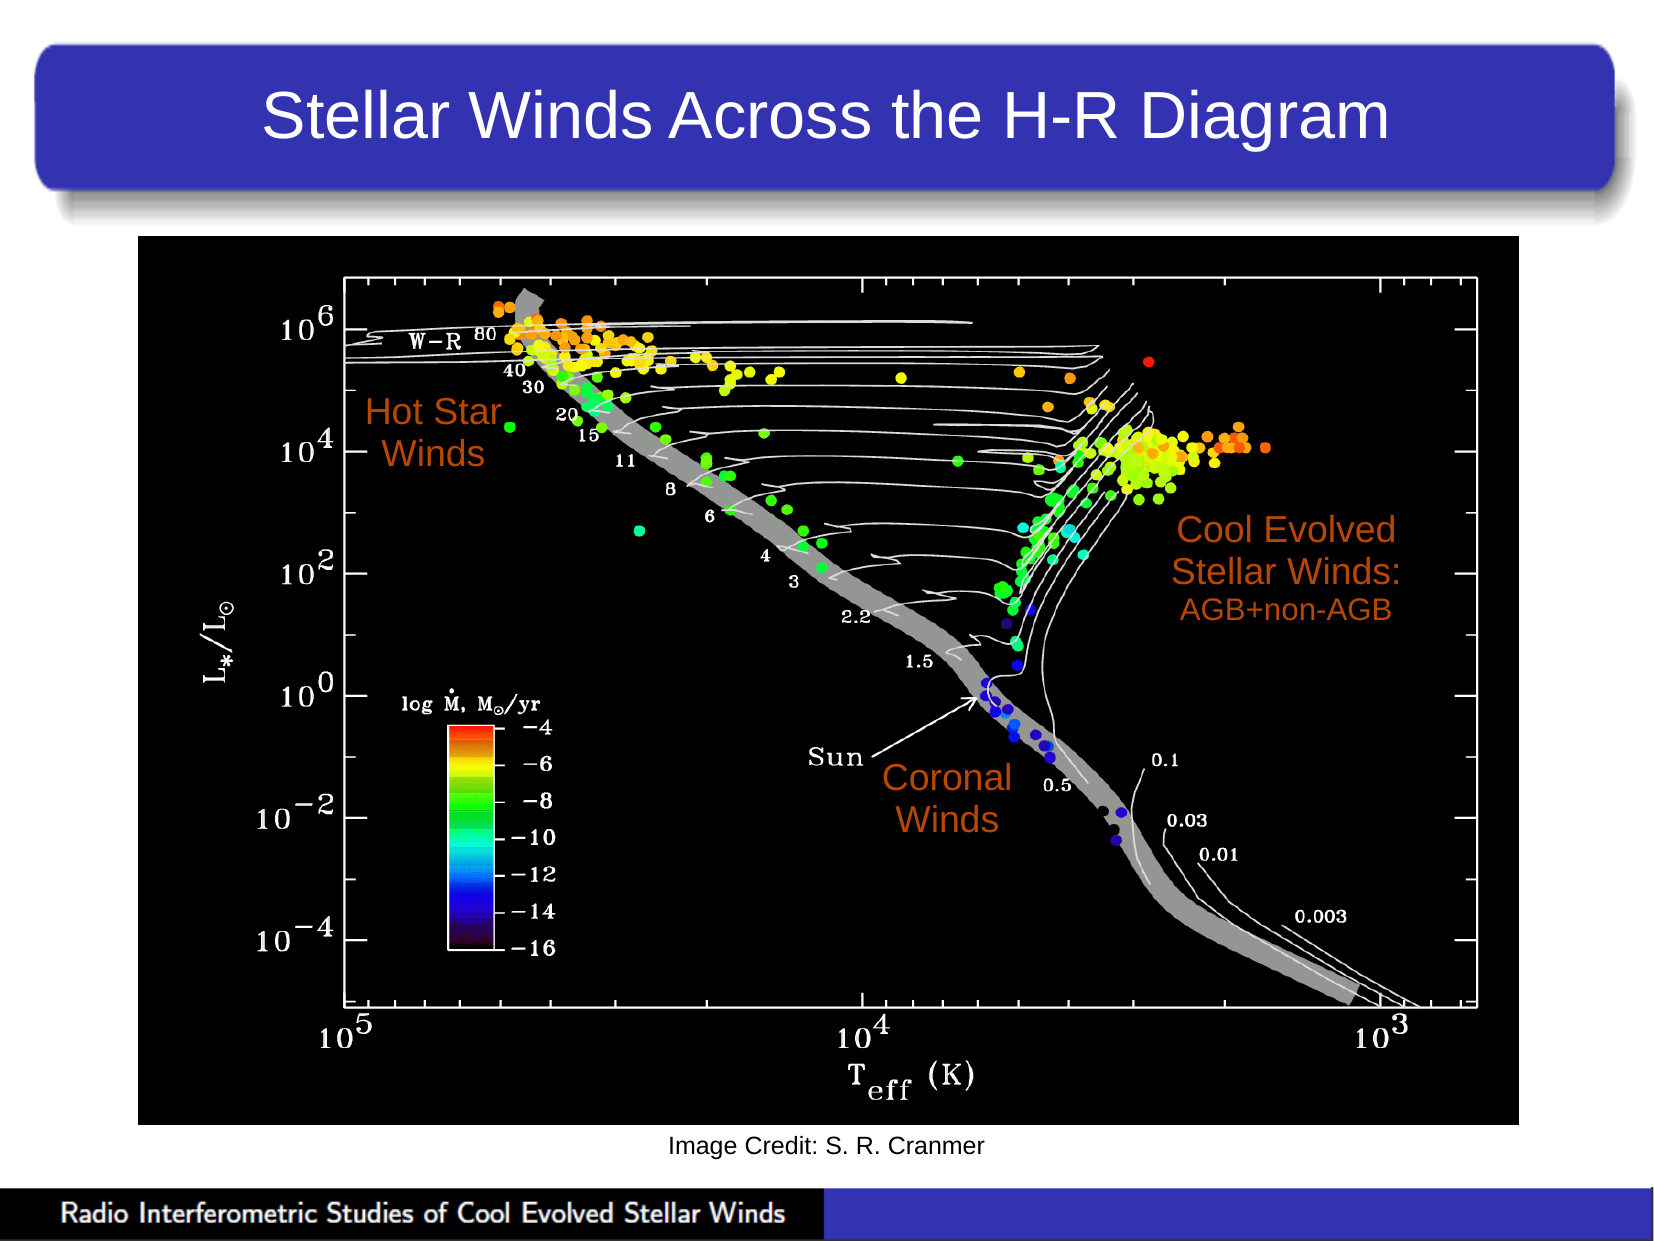

Stellar Winds Across the H-R Diagram
Hot Star Winds
Cool Evolved Stellar Winds:
AGB+non-AGB
Coronal Winds
Image Credit: S. R. Cranmer